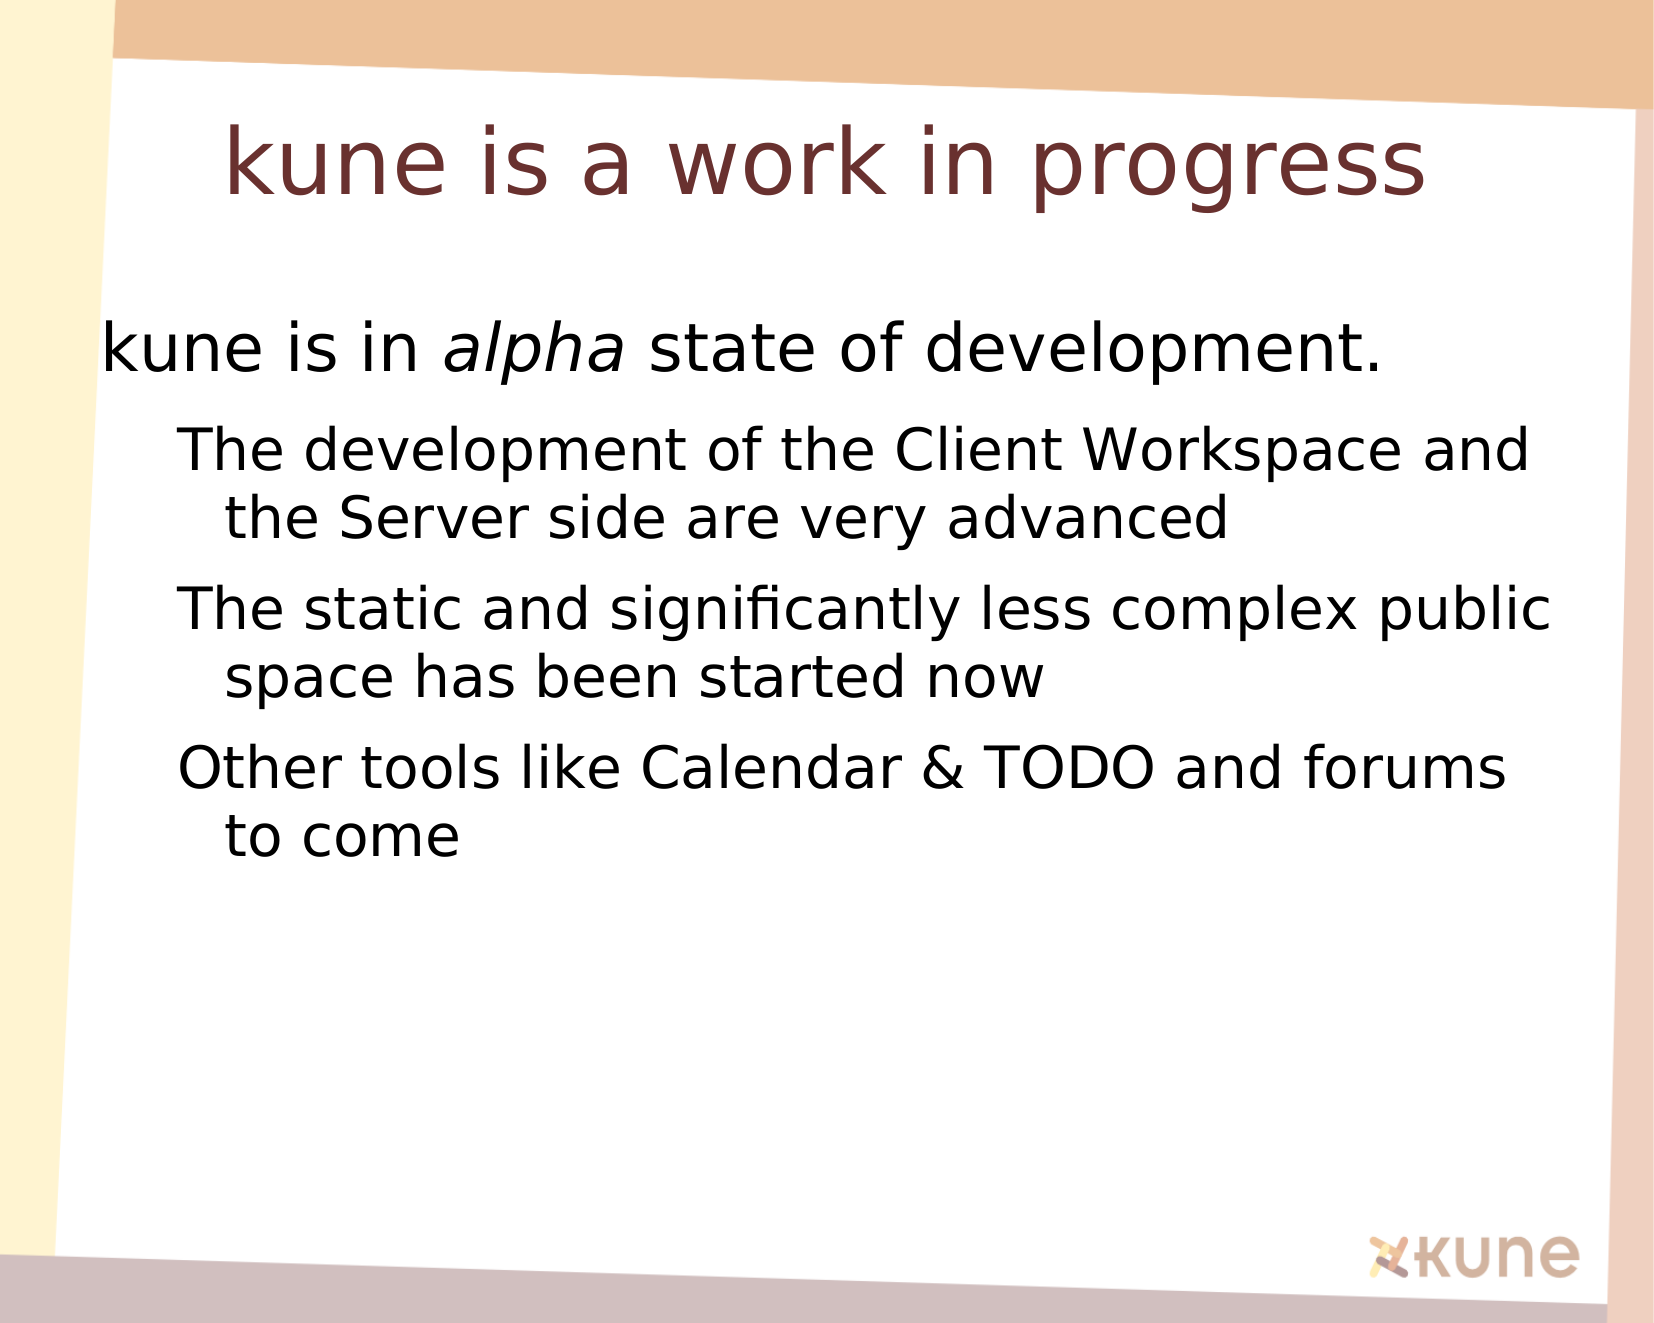

# kune is a work in progress
kune is in alpha state of development.
The development of the Client Workspace and the Server side are very advanced
The static and significantly less complex public space has been started now
Other tools like Calendar & TODO and forums to come